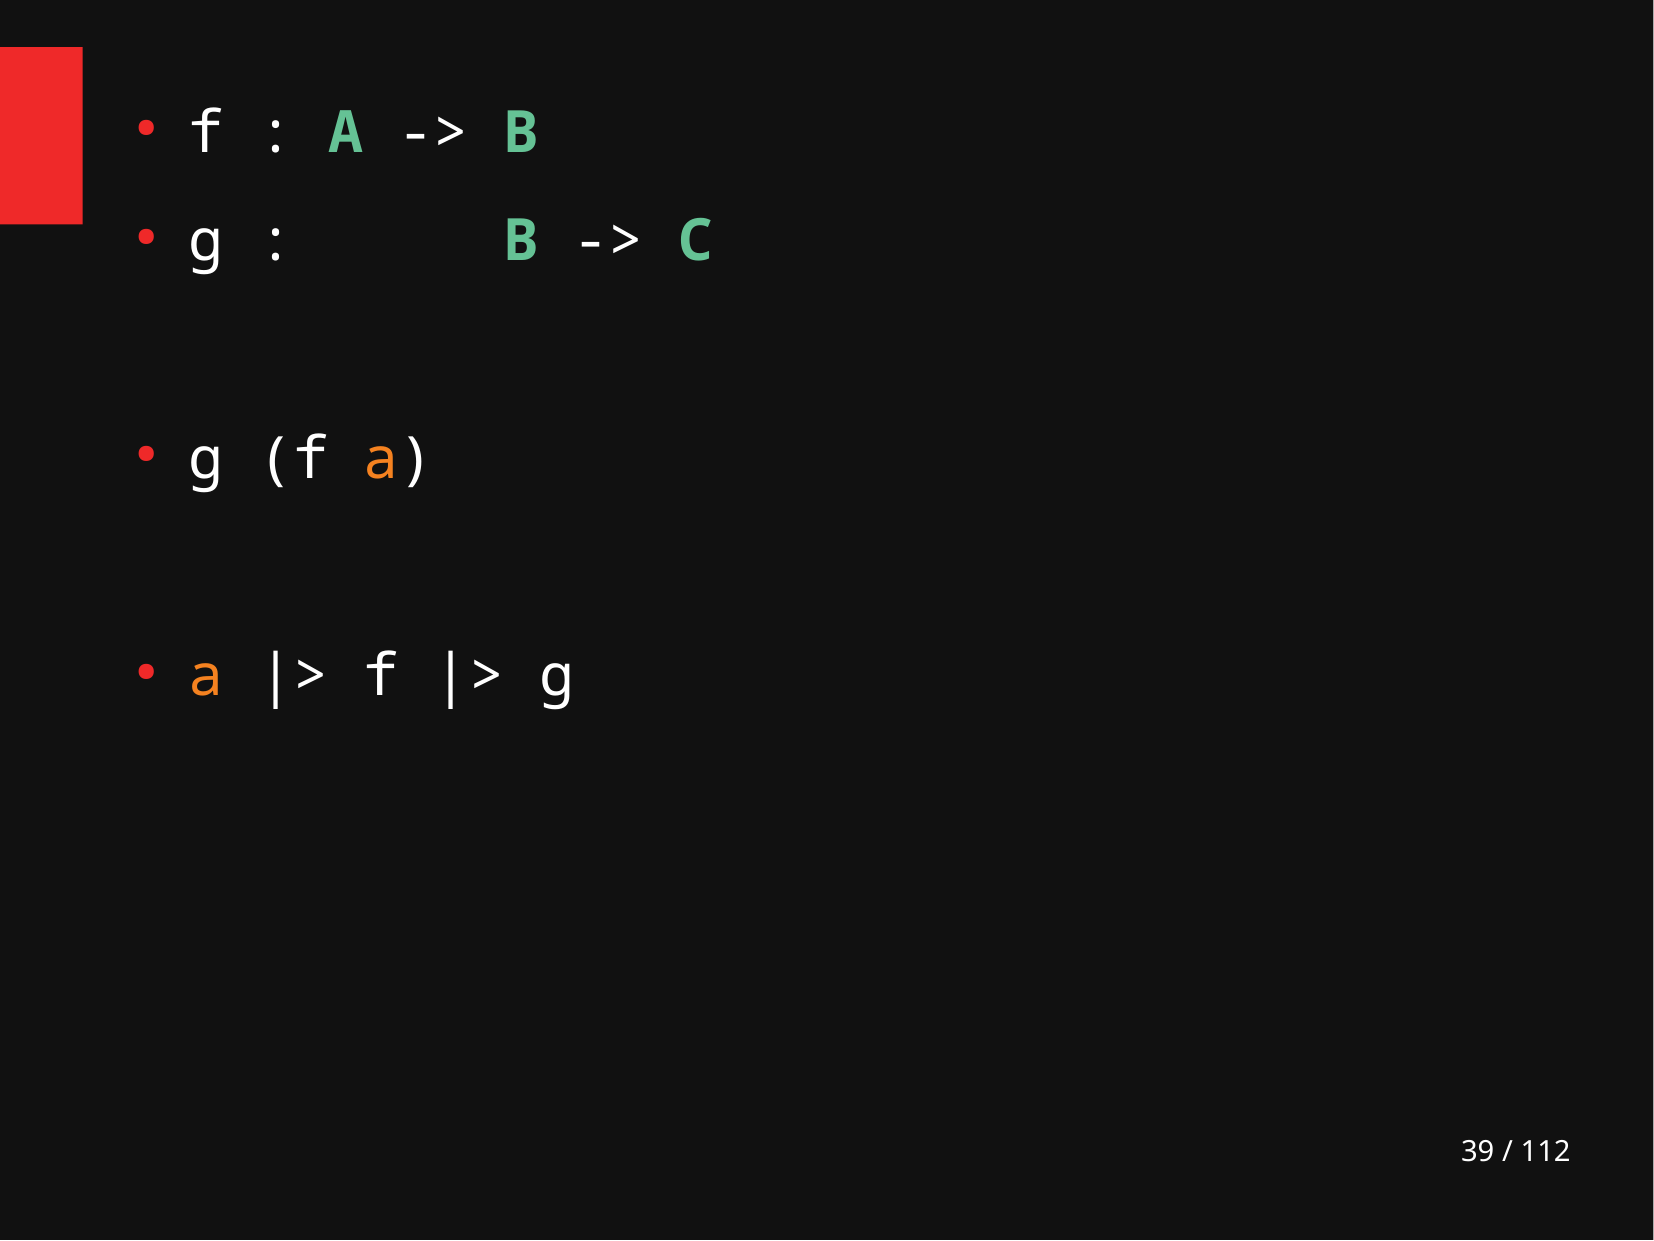

# f : A -> B
g : B -> C
g (f a)
a |> f |> g
39